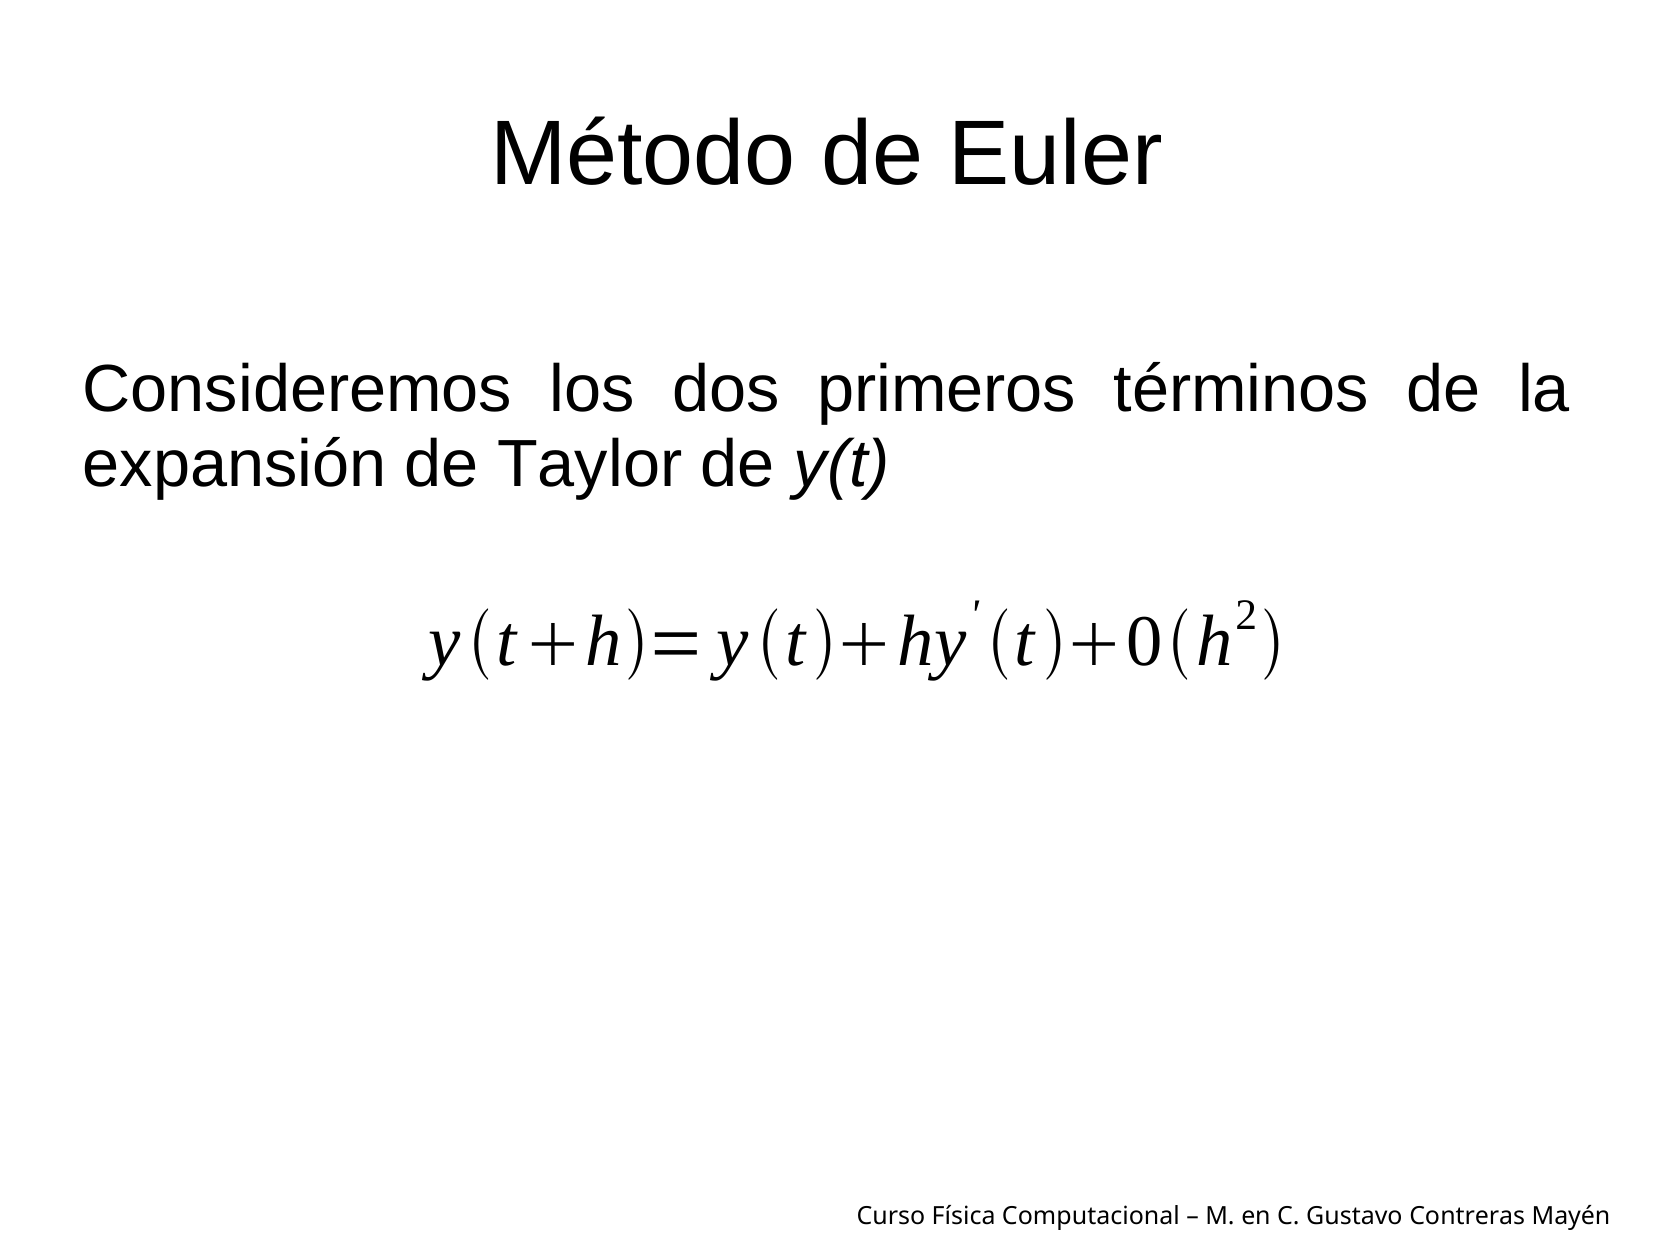

# Método de Euler
Consideremos los dos primeros términos de la expansión de Taylor de y(t)